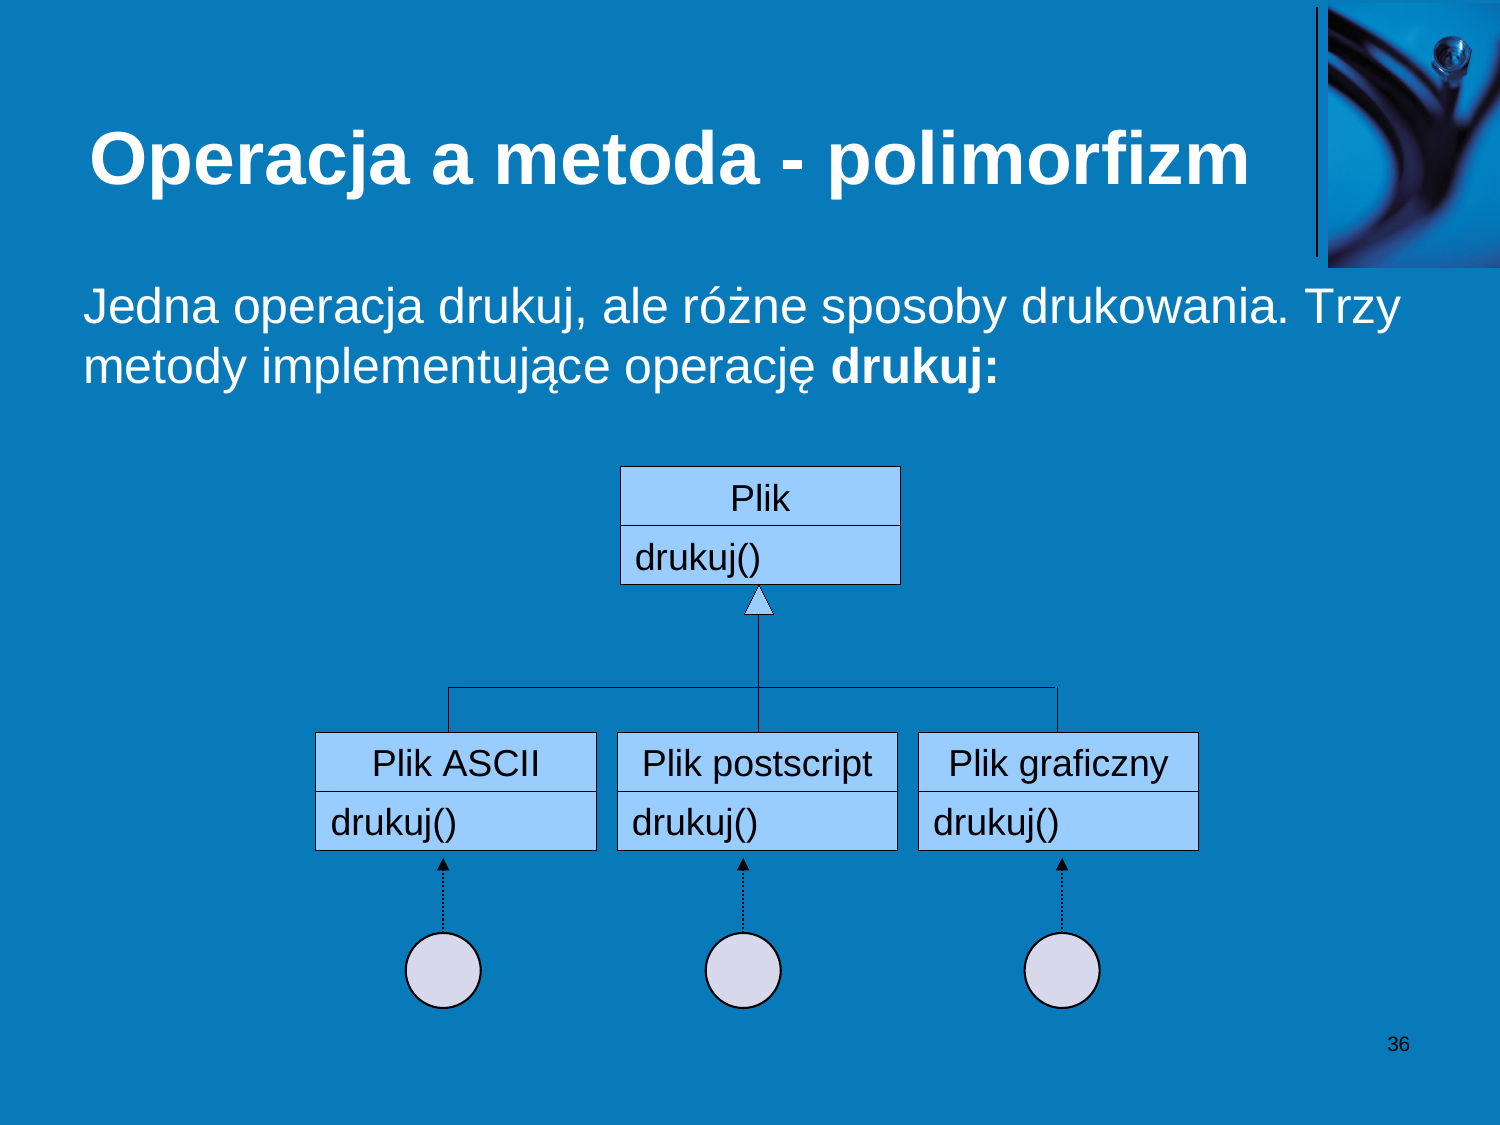

# Operacja a metoda - polimorfizm
Jedna operacja drukuj, ale różne sposoby drukowania. Trzy metody implementujące operację drukuj:
Plik
drukuj()
Plik ASCII
drukuj()
Plik postscript
drukuj()
Plik graficzny
drukuj()
36